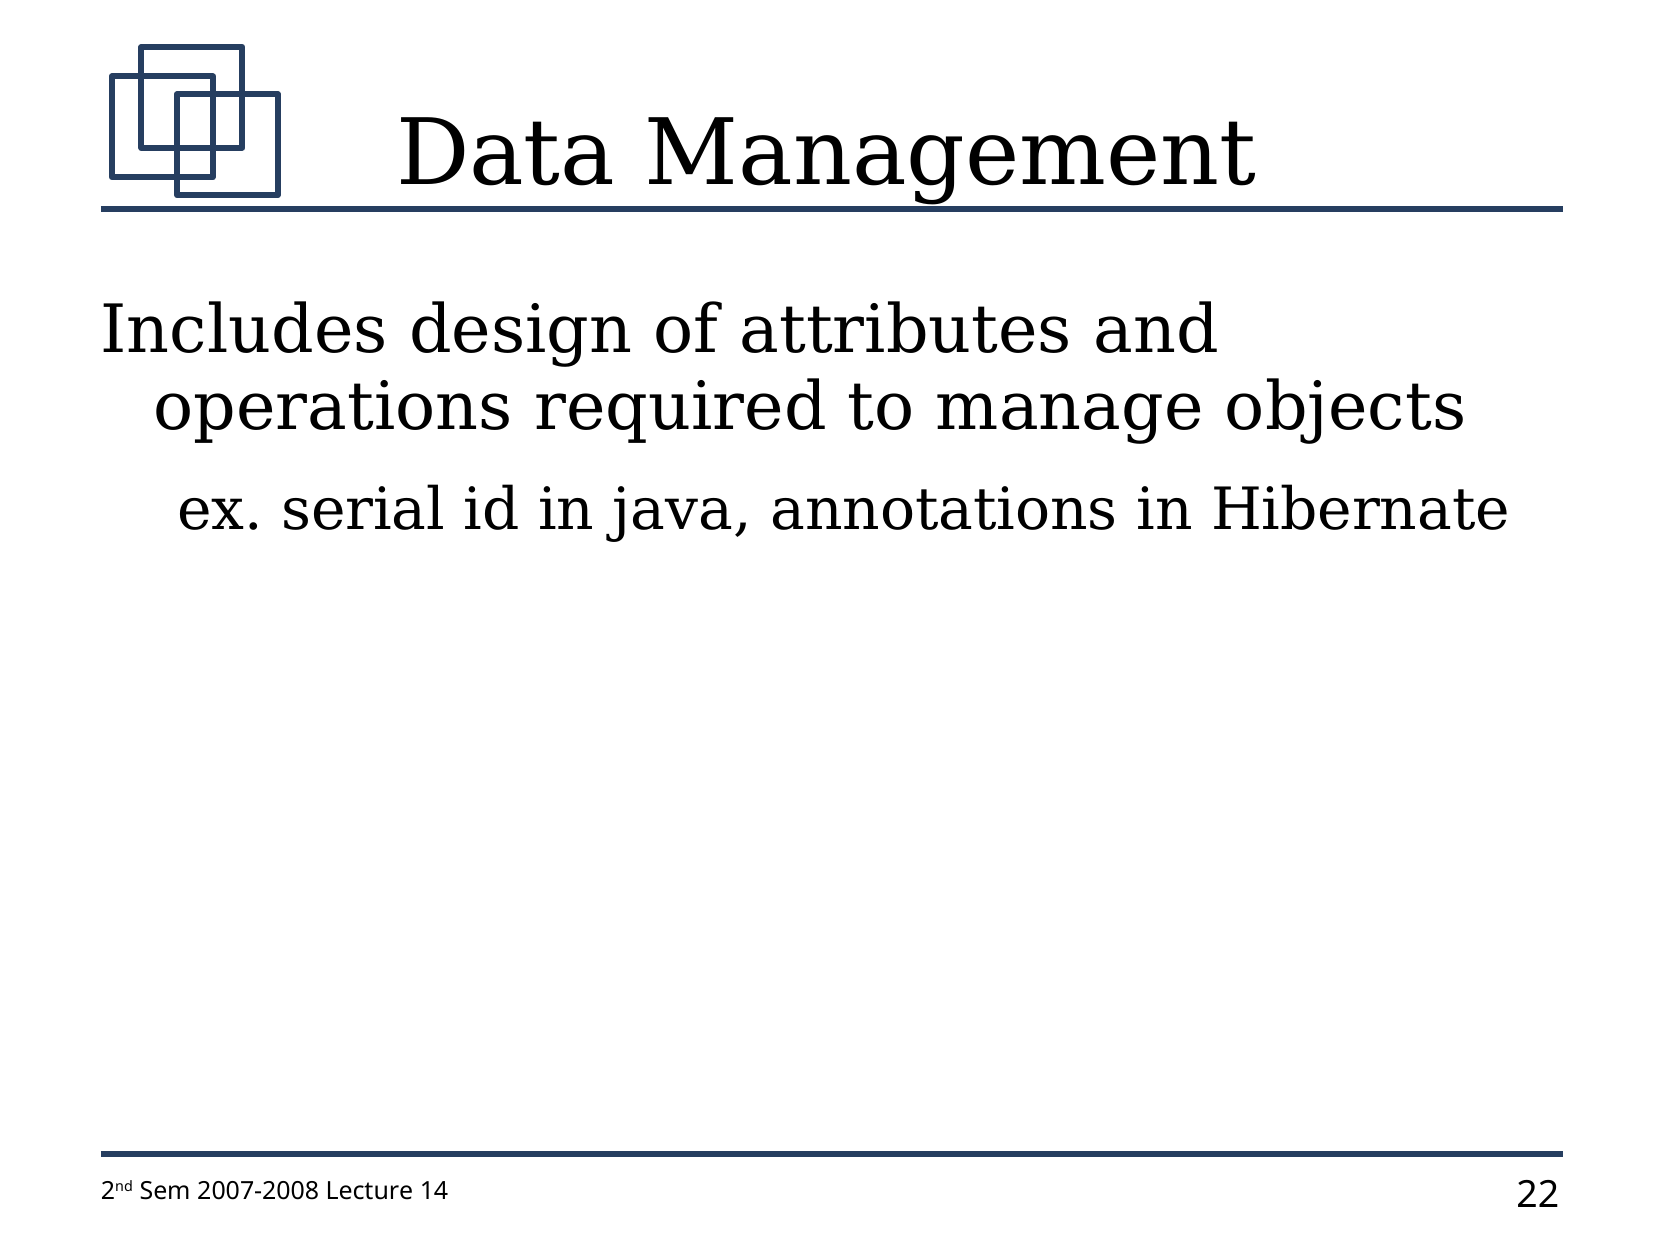

# Data Management
Includes design of attributes and operations required to manage objects
ex. serial id in java, annotations in Hibernate